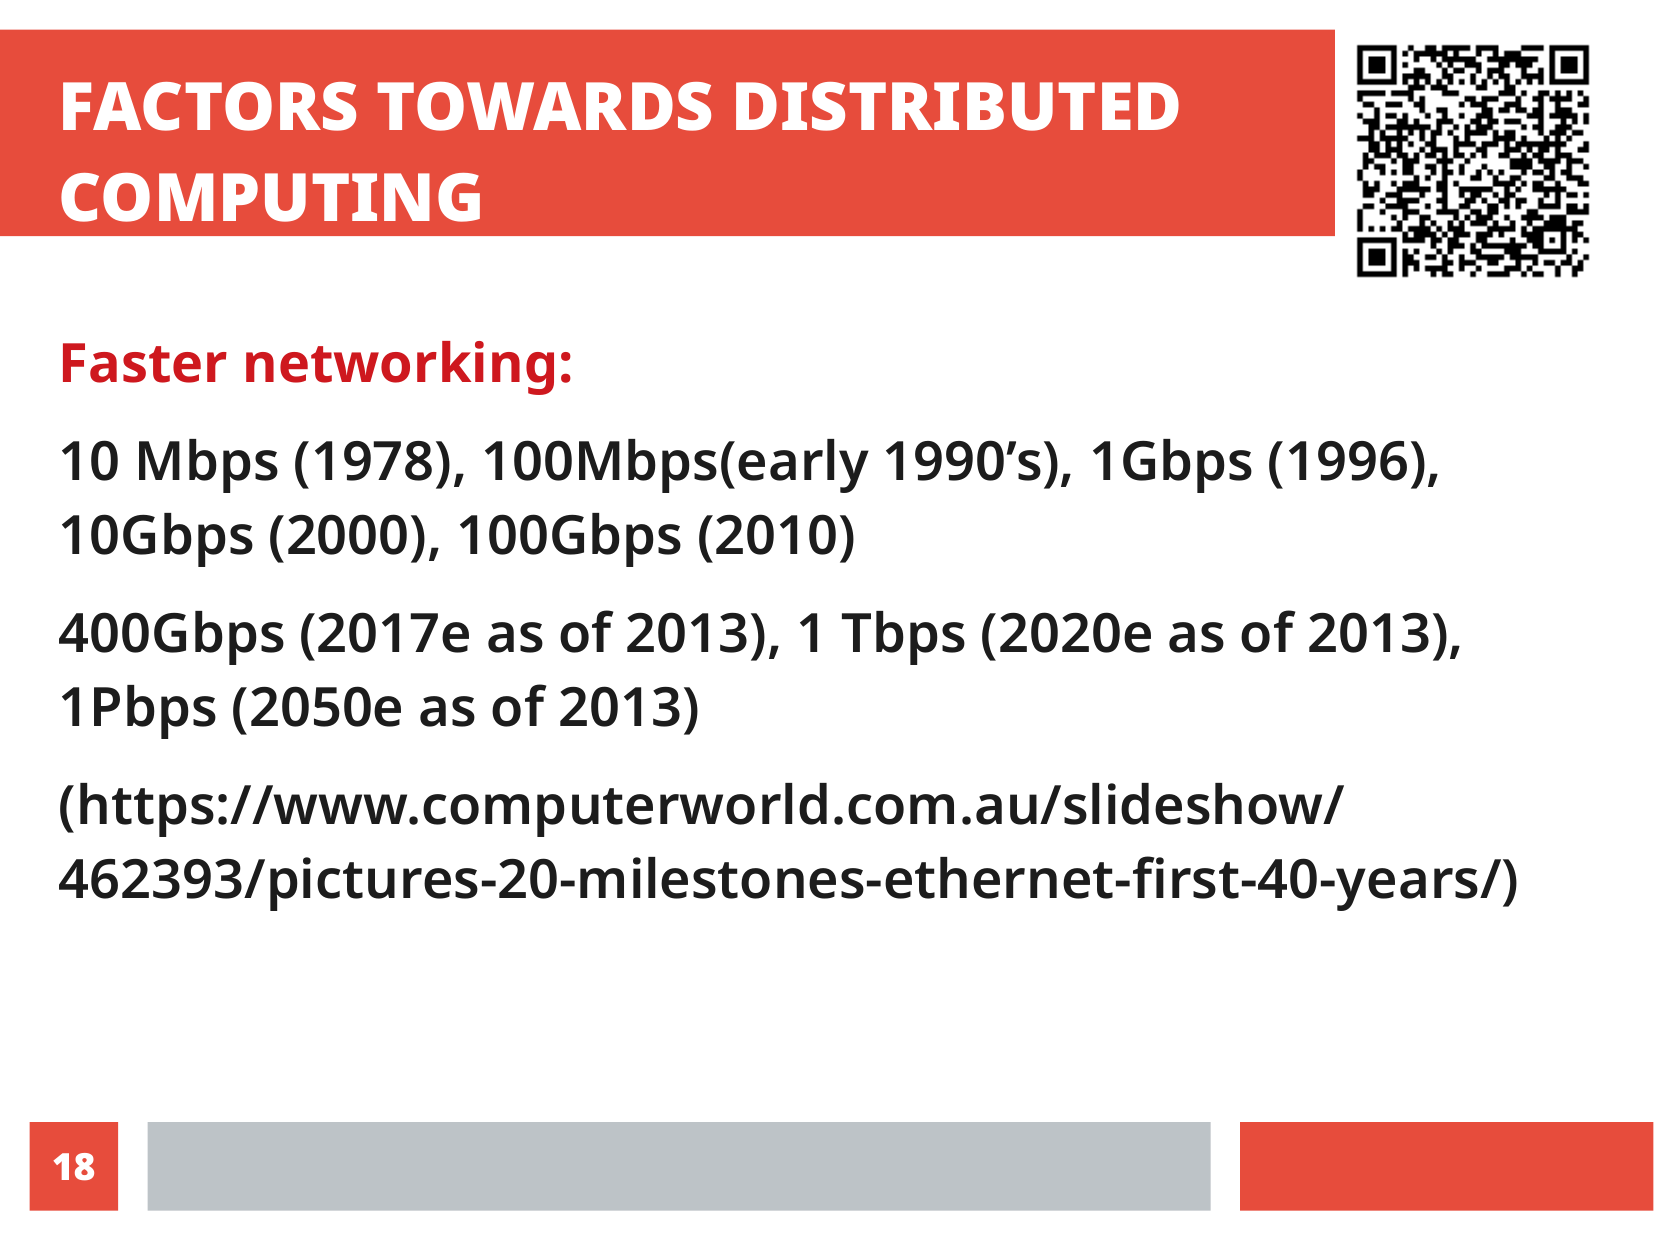

# FACTORS TOWARDS DISTRIBUTED COMPUTING
Faster networking:
10 Mbps (1978), 100Mbps(early 1990’s), 1Gbps (1996), 10Gbps (2000), 100Gbps (2010)
400Gbps (2017e as of 2013), 1 Tbps (2020e as of 2013), 1Pbps (2050e as of 2013)
(https://www.computerworld.com.au/slideshow/462393/pictures-20-milestones-ethernet-first-40-years/)
18